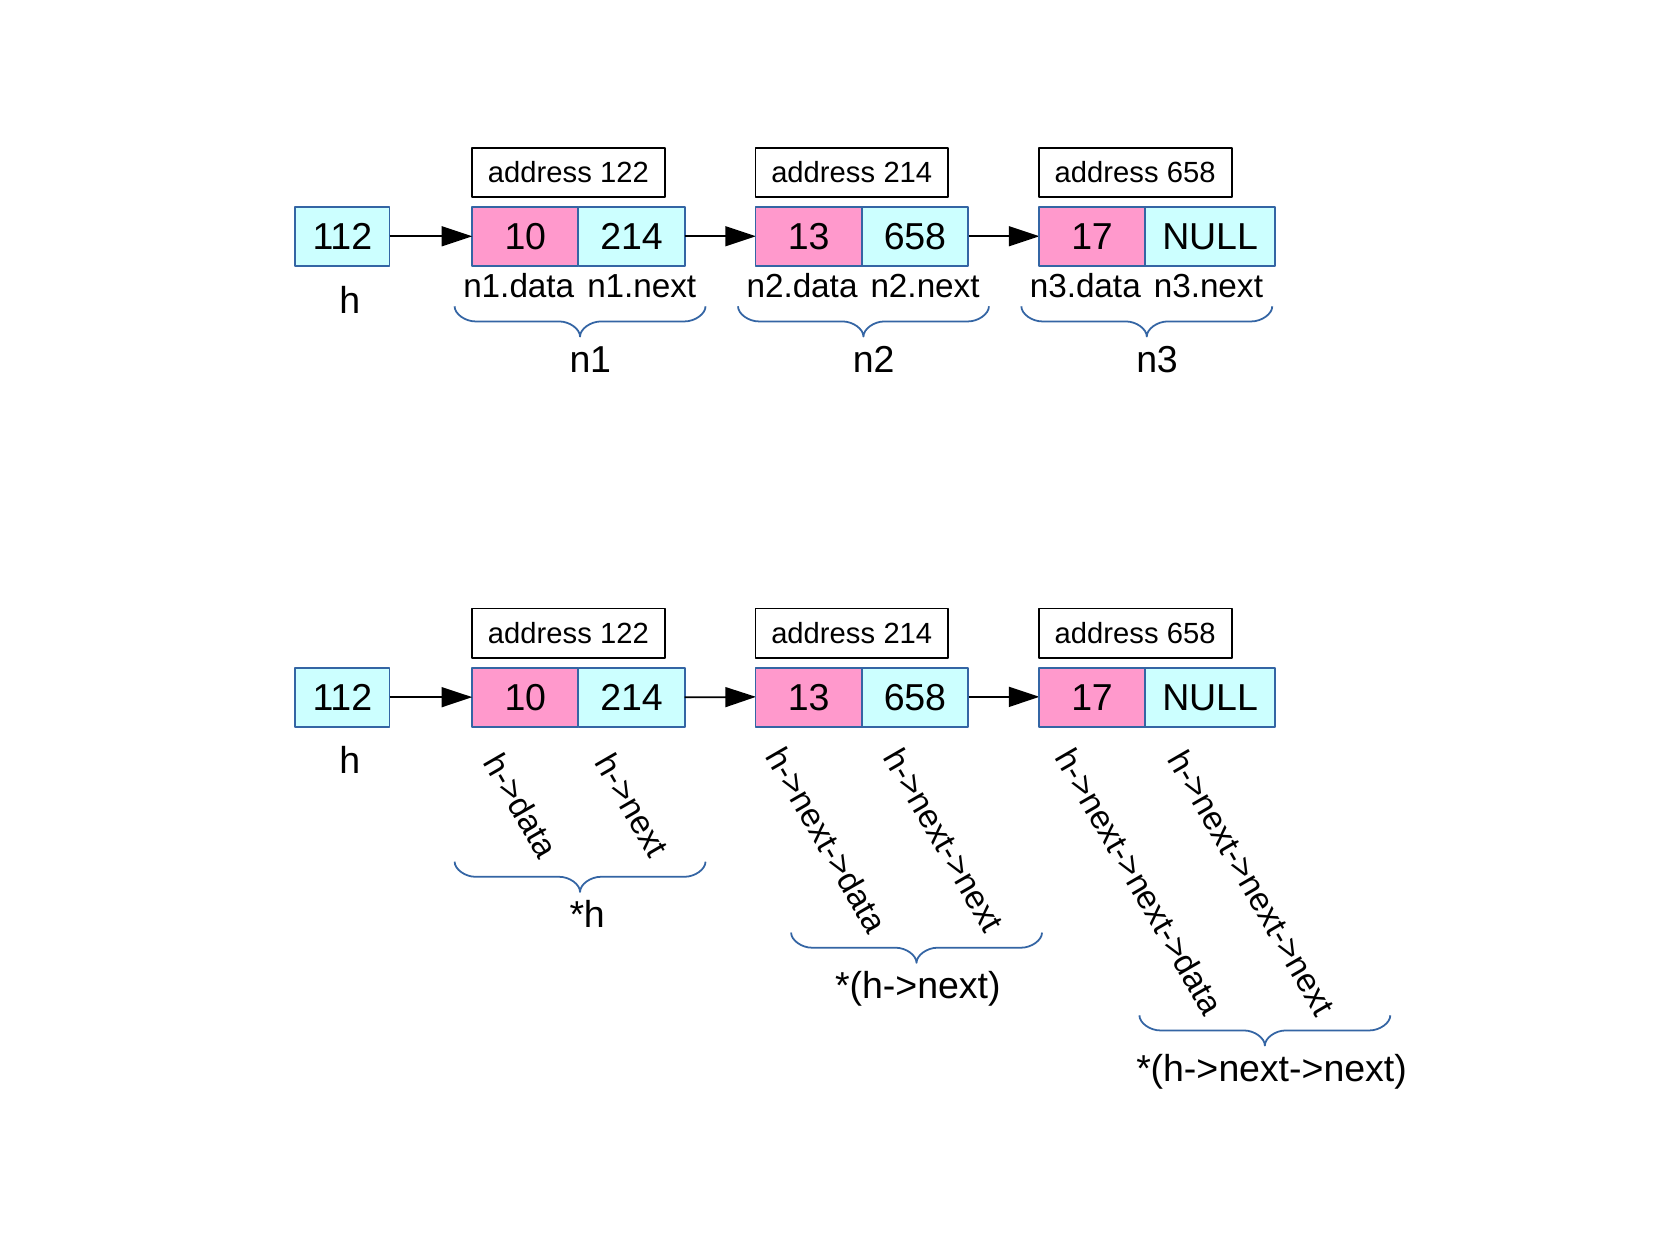

address 122
address 214
address 658
112
10
214
13
658
17
NULL
n1.data
n1.next
n2.data
n2.next
n3.data
n3.next
h
n1
n2
n3
address 122
address 214
address 658
112
10
214
13
658
17
NULL
h
h->data
h->next
h->next->next
h->next->data
h->next->next->data
h->next->next->next
*h
*(h->next)
*(h->next->next)